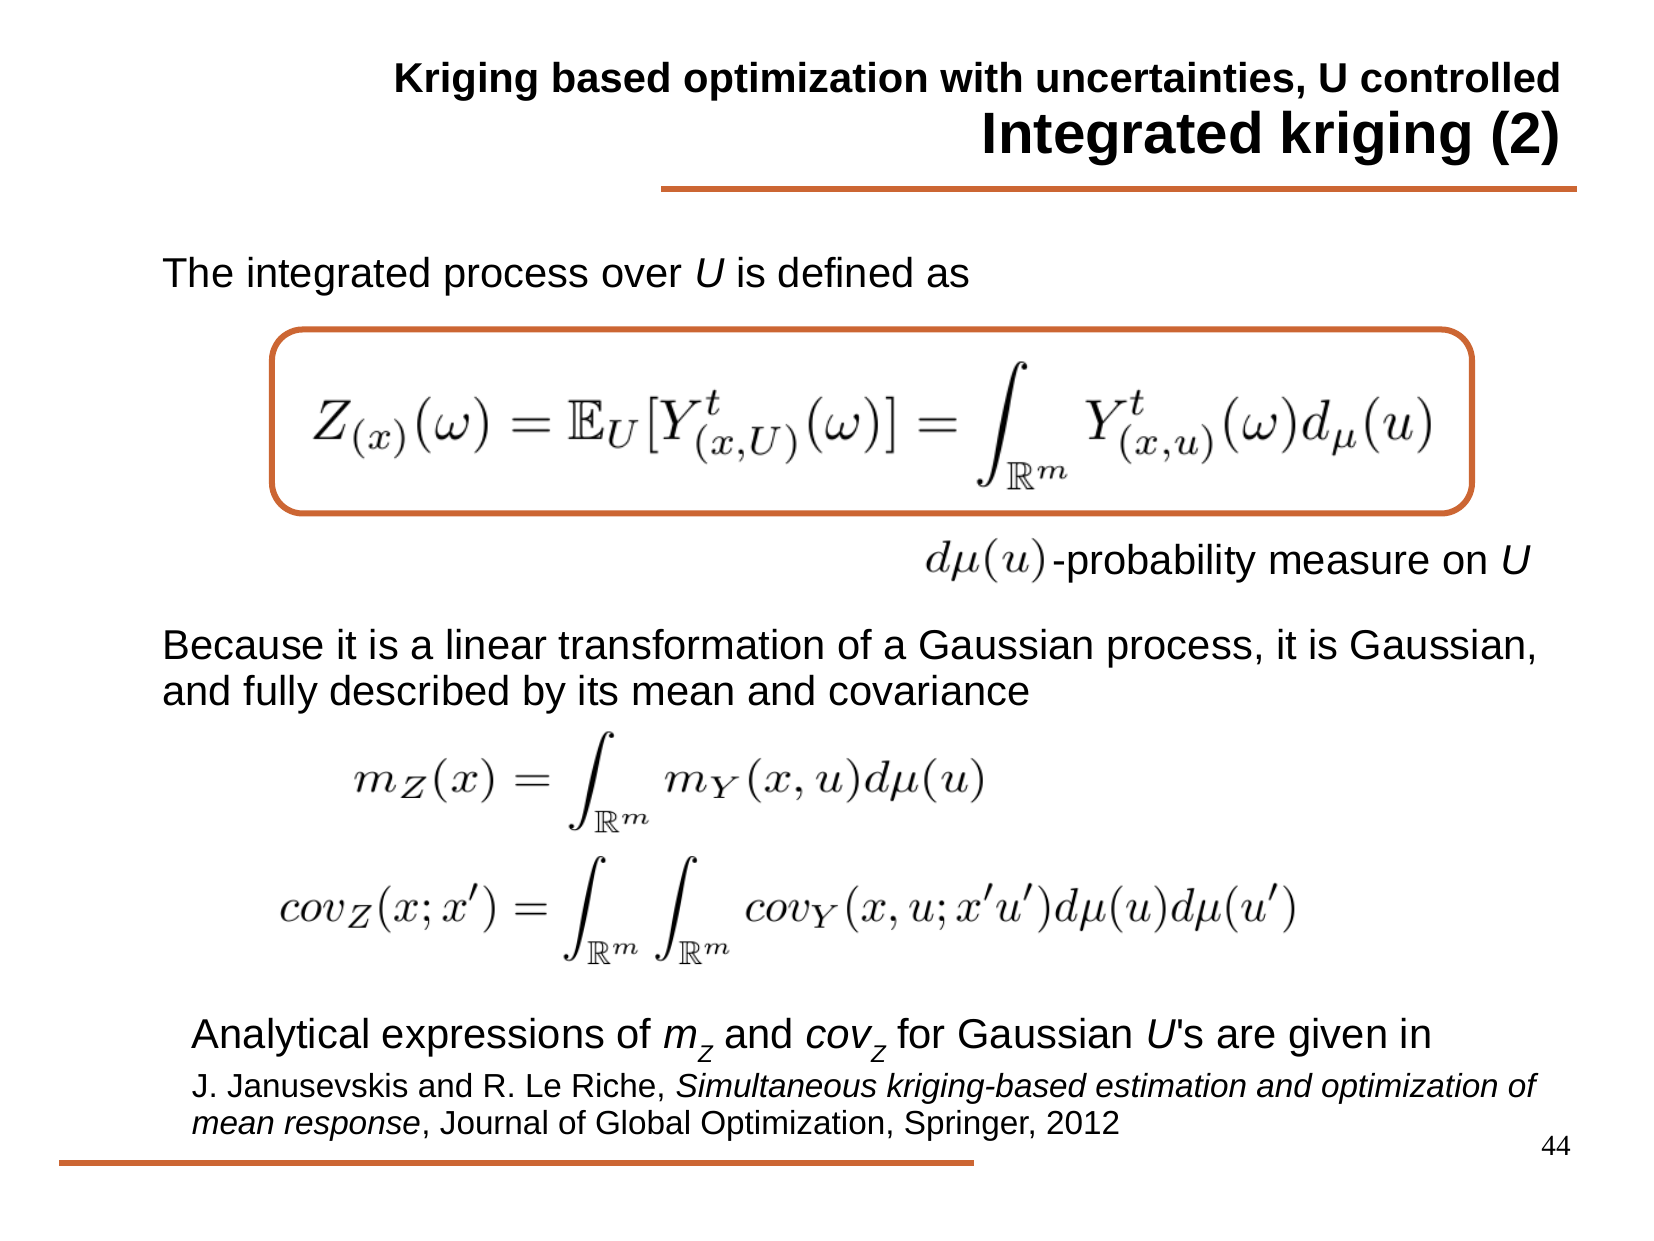

Kriging based optimization with uncertainties, U controlled
Integrated kriging (2)
The integrated process over U is defined as
-probability measure on U
Because it is a linear transformation of a Gaussian process, it is Gaussian, and fully described by its mean and covariance
Analytical expressions of mZ and covZ for Gaussian U's are given in
J. Janusevskis and R. Le Riche, Simultaneous kriging-based estimation and optimization of mean response, Journal of Global Optimization, Springer, 2012
44